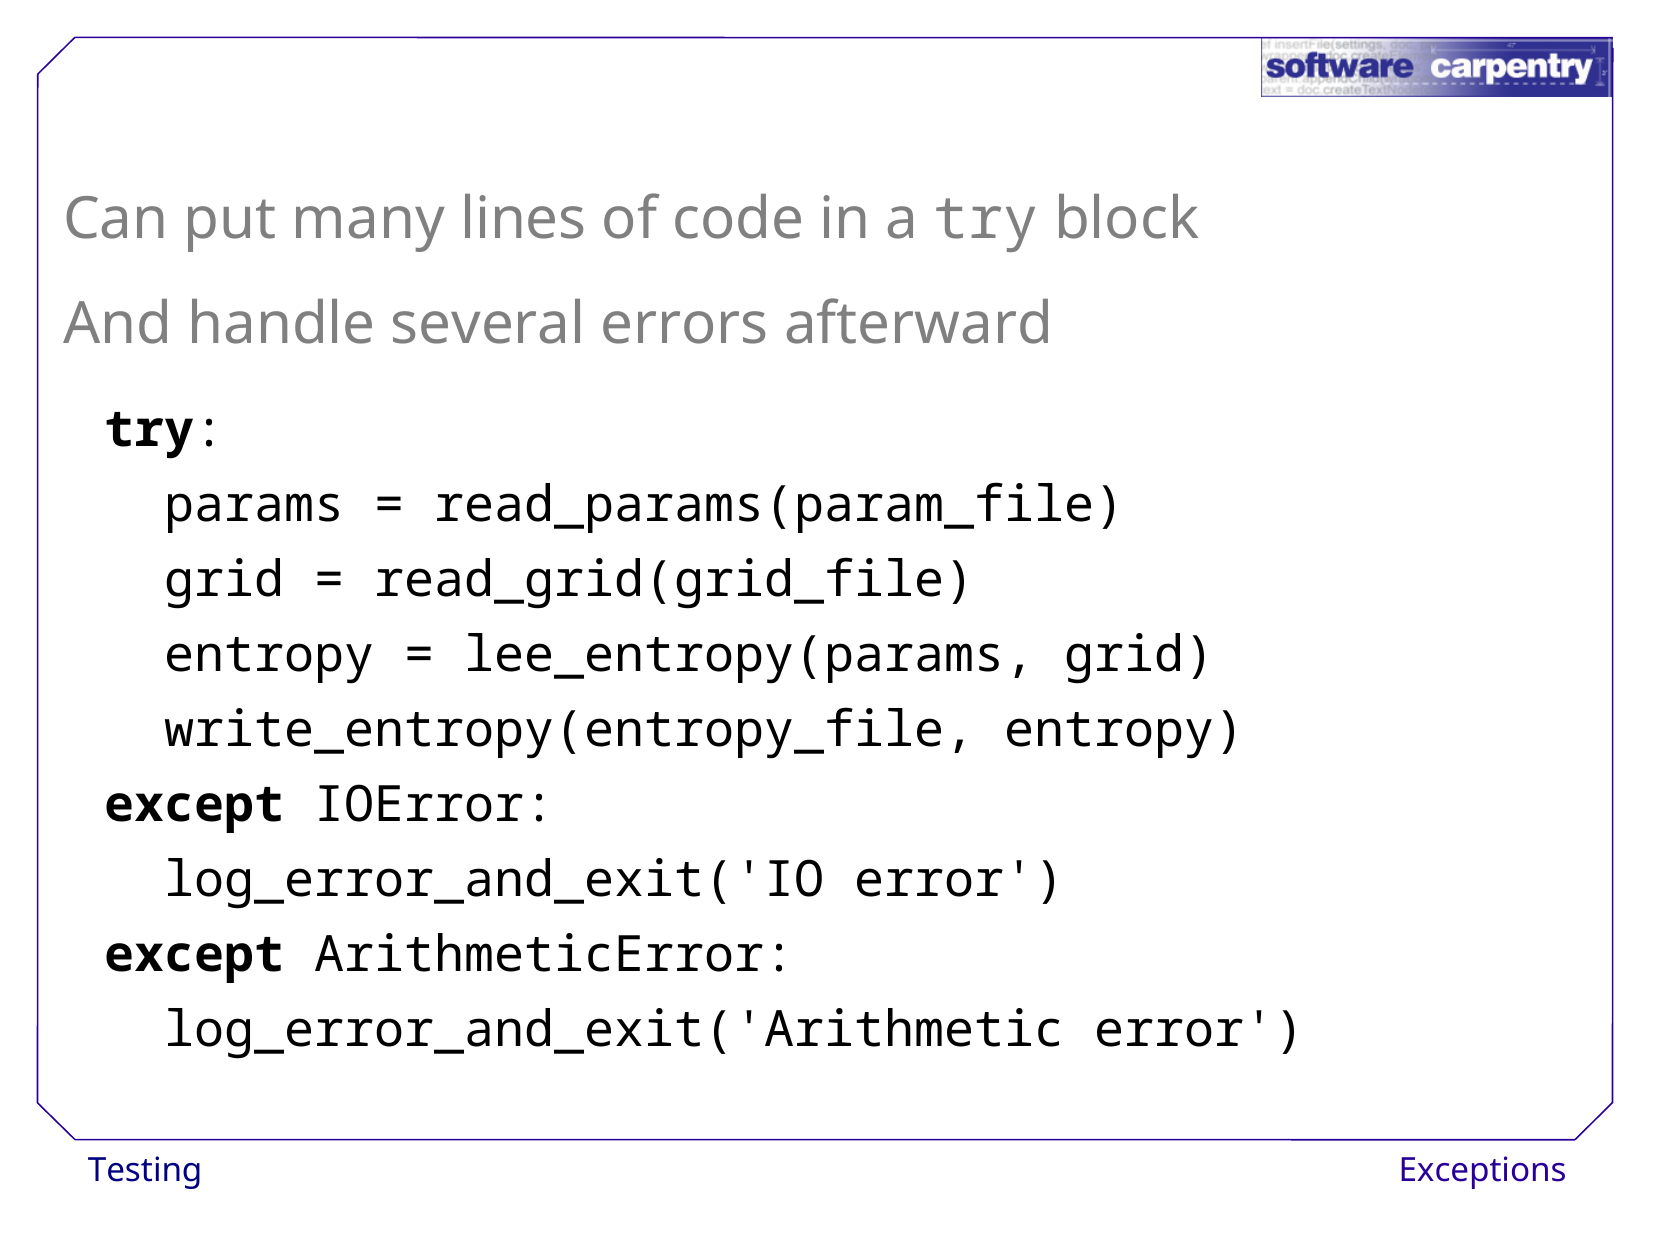

Can put many lines of code in a try block
And handle several errors afterward
try:
 params = read_params(param_file)
 grid = read_grid(grid_file)
 entropy = lee_entropy(params, grid)
 write_entropy(entropy_file, entropy)
except IOError:
 log_error_and_exit('IO error')
except ArithmeticError:
 log_error_and_exit('Arithmetic error')